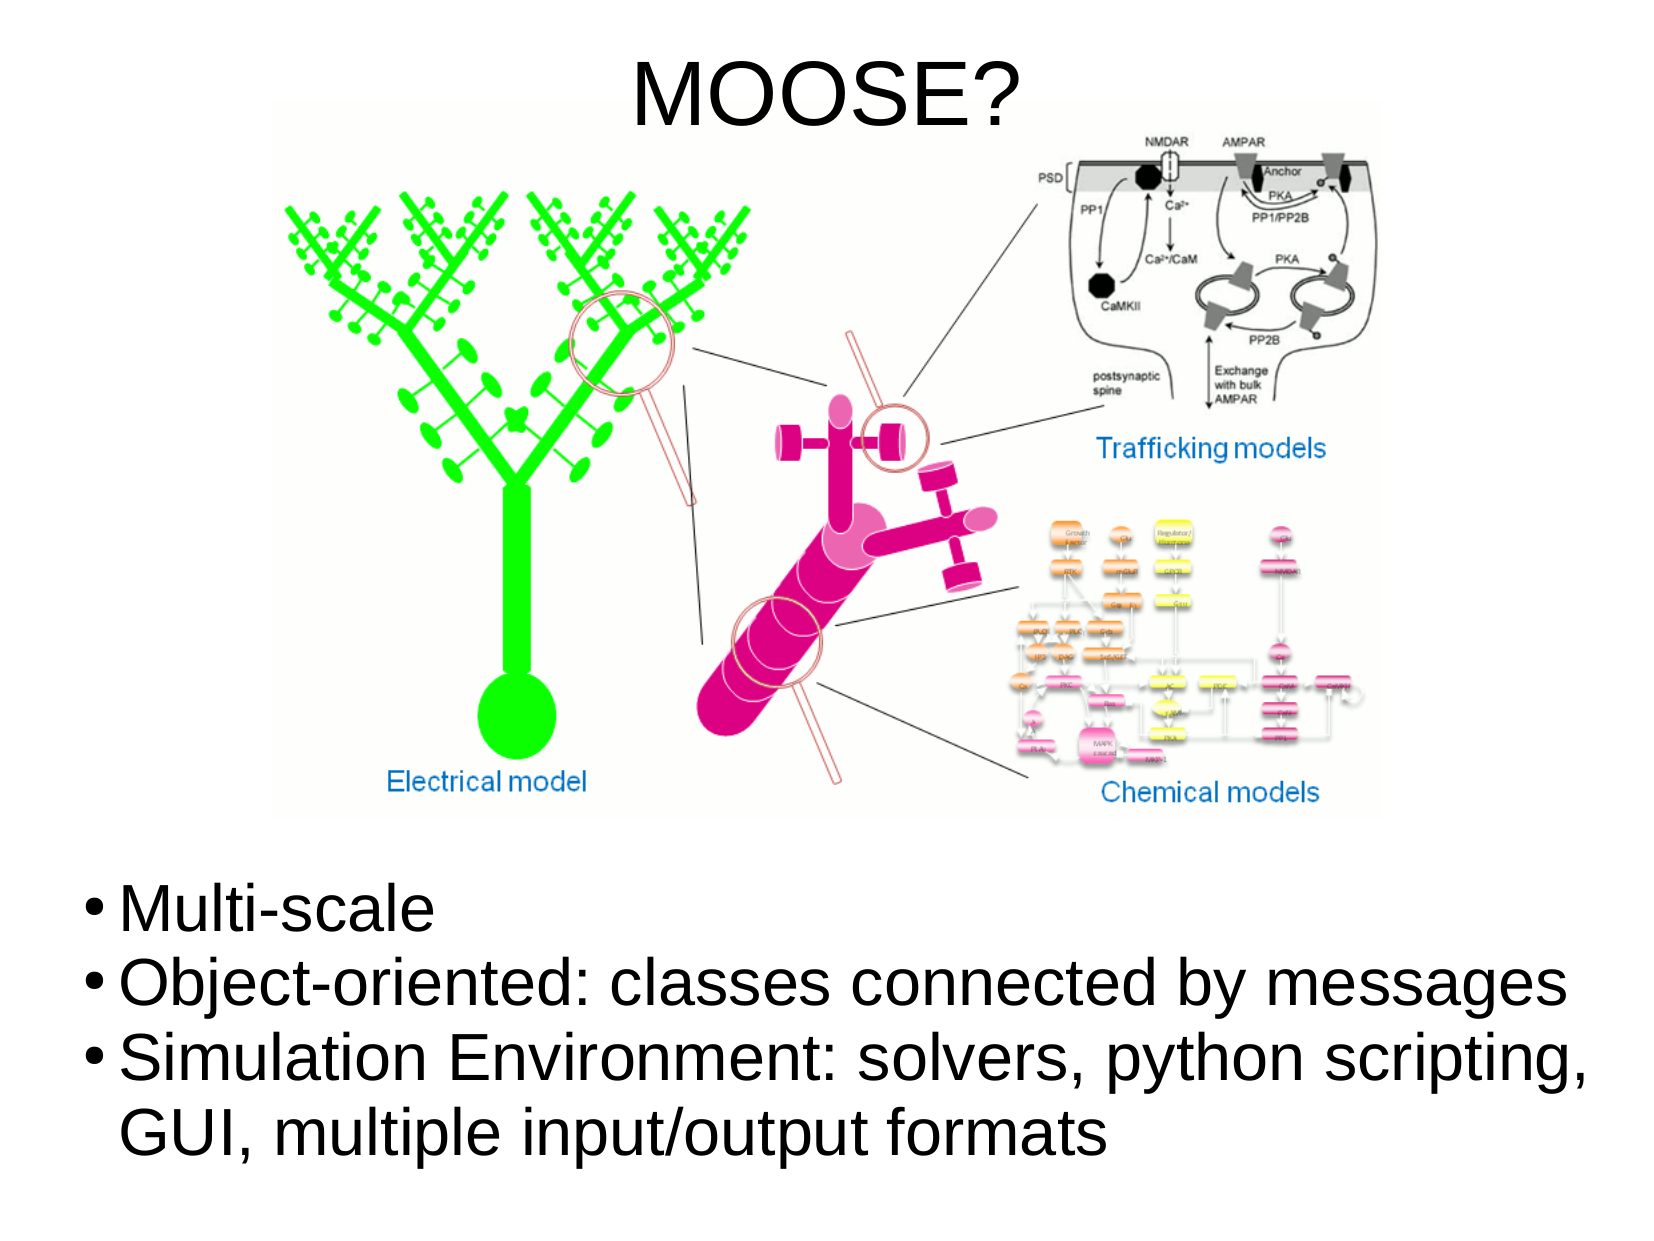

# MOOSE?
Multi-scale
Object-oriented: classes connected by messages
Simulation Environment: solvers, python scripting, GUI, multiple input/output formats